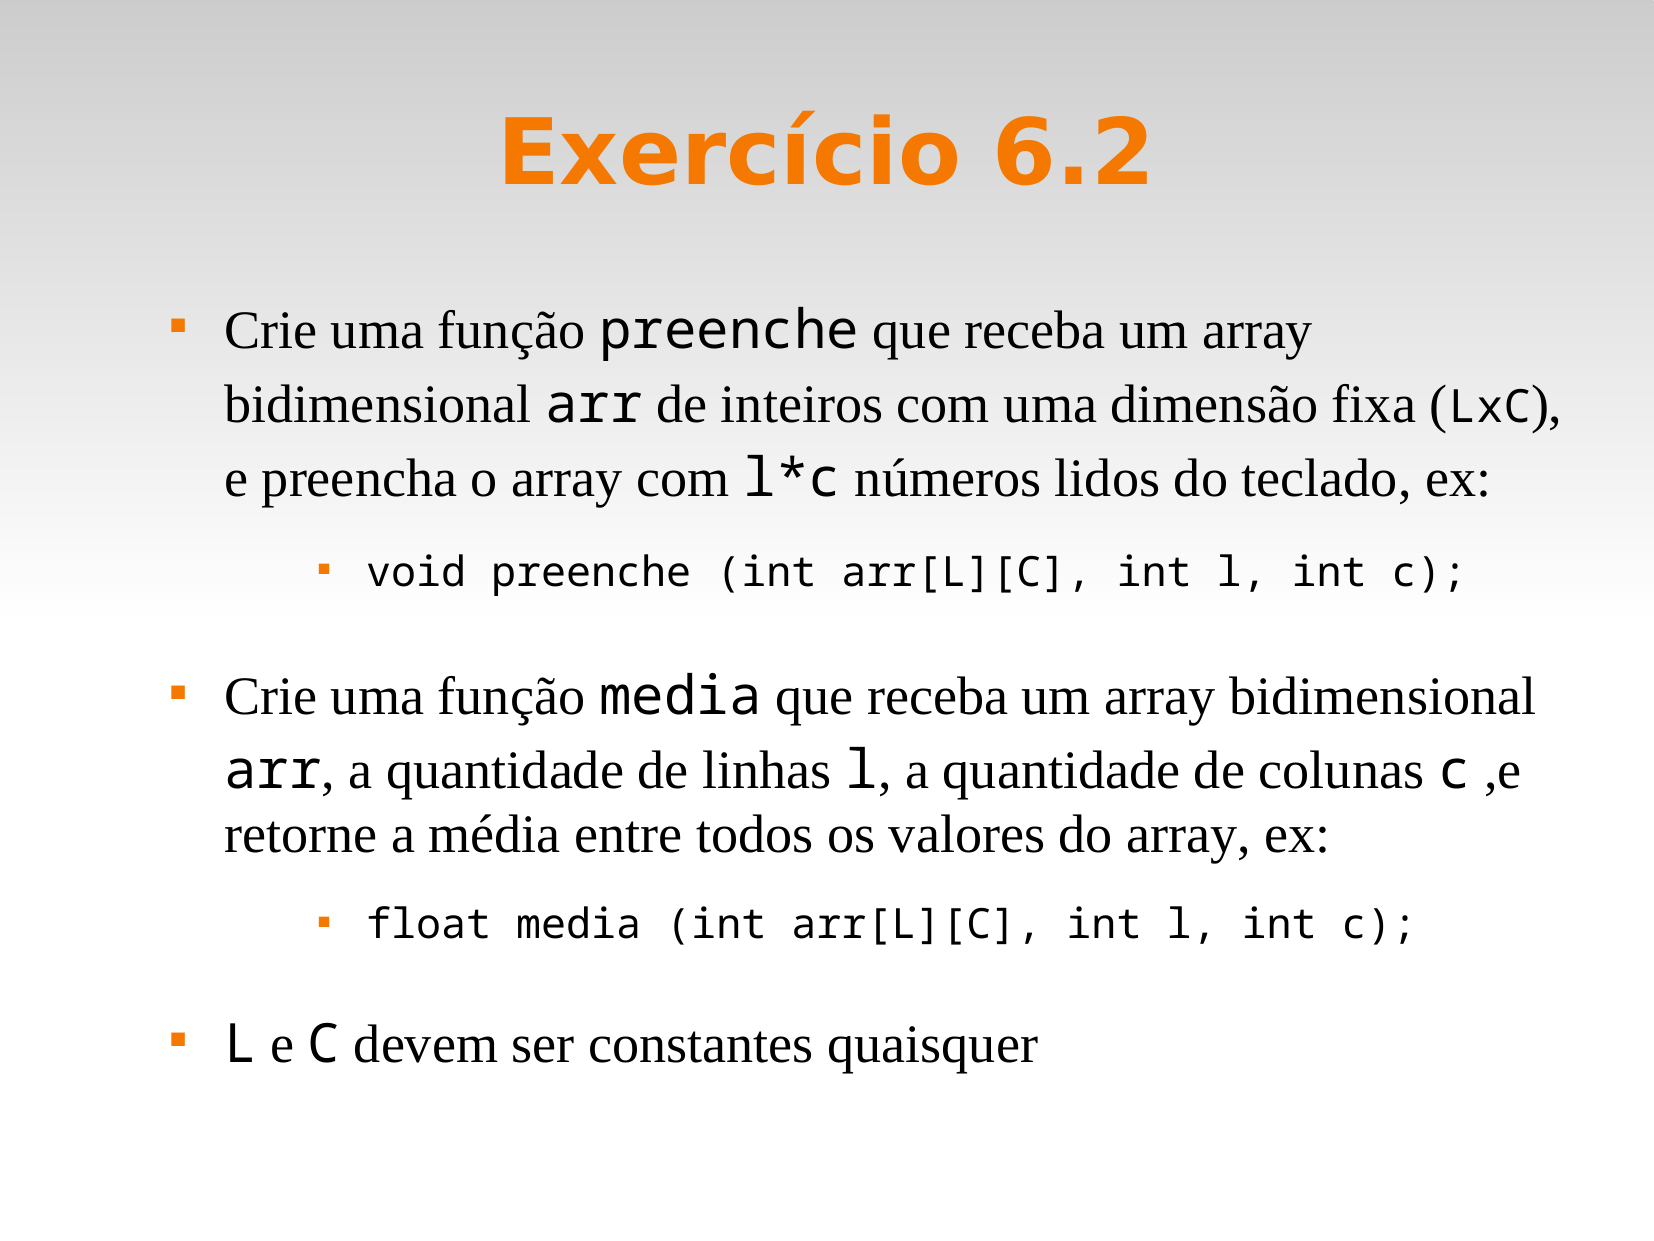

# Exercício 6.2
Crie uma função preenche que receba um array bidimensional arr de inteiros com uma dimensão fixa (LxC), e preencha o array com l*c números lidos do teclado, ex:
void preenche (int arr[L][C], int l, int c);
Crie uma função media que receba um array bidimensional arr, a quantidade de linhas l, a quantidade de colunas c ,e retorne a média entre todos os valores do array, ex:
float media (int arr[L][C], int l, int c);
L e C devem ser constantes quaisquer